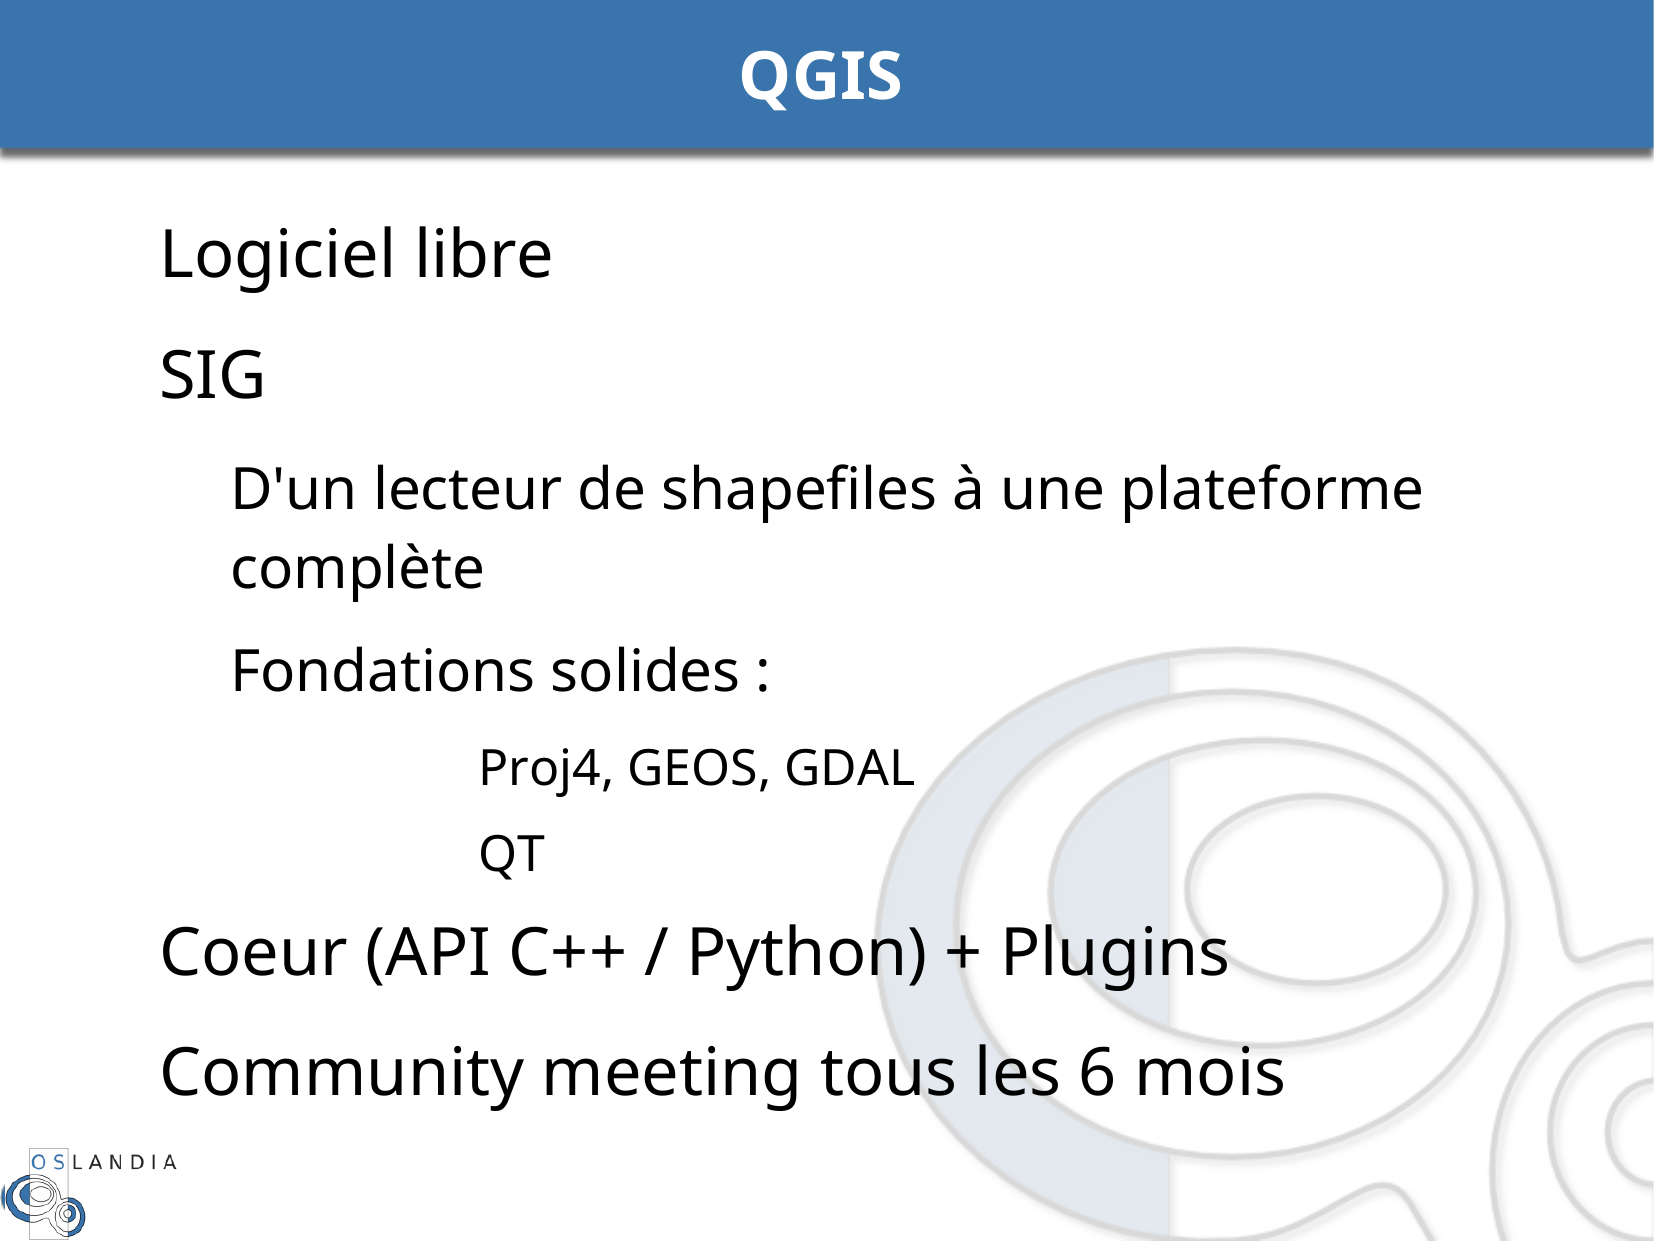

# QGIS
Logiciel libre
SIG
D'un lecteur de shapefiles à une plateforme complète
Fondations solides :
Proj4, GEOS, GDAL
QT
Coeur (API C++ / Python) + Plugins
Community meeting tous les 6 mois